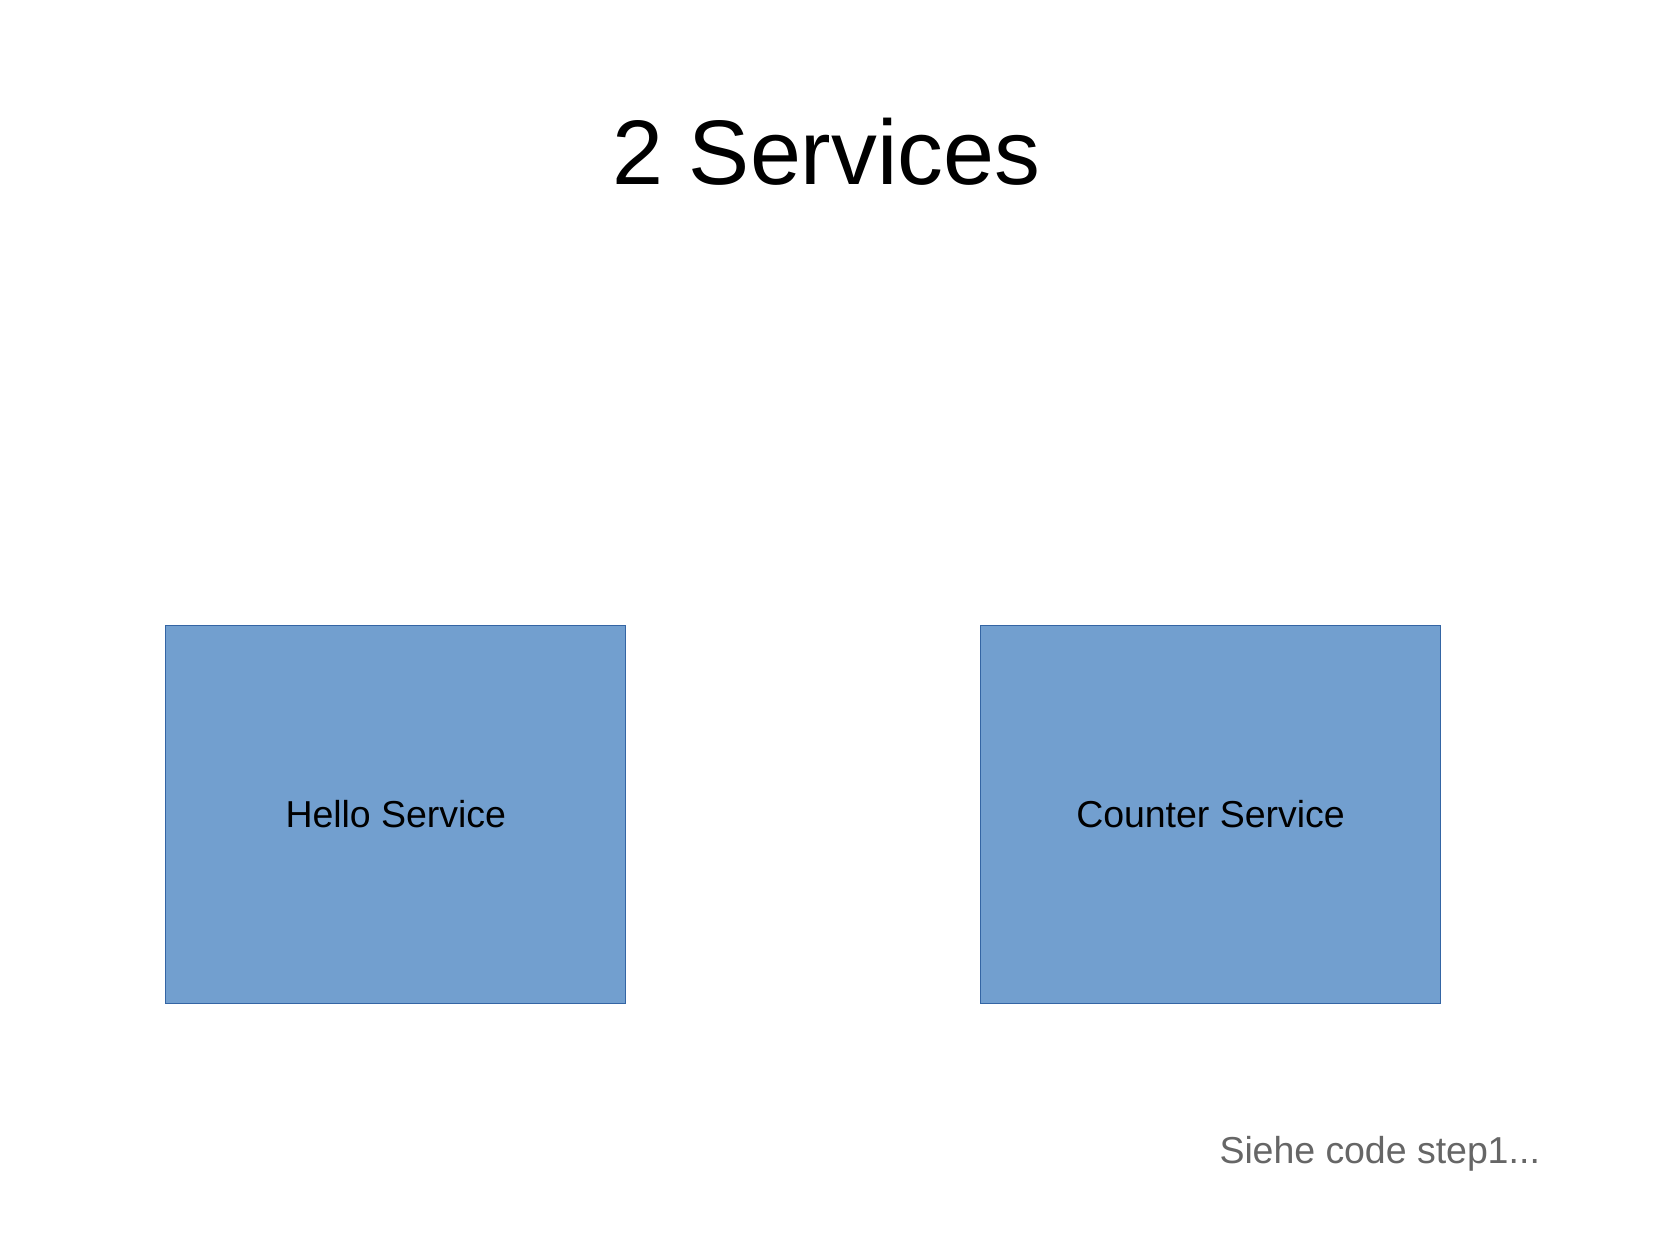

# 2 Services
Hello Service
Counter Service
Siehe code step1...